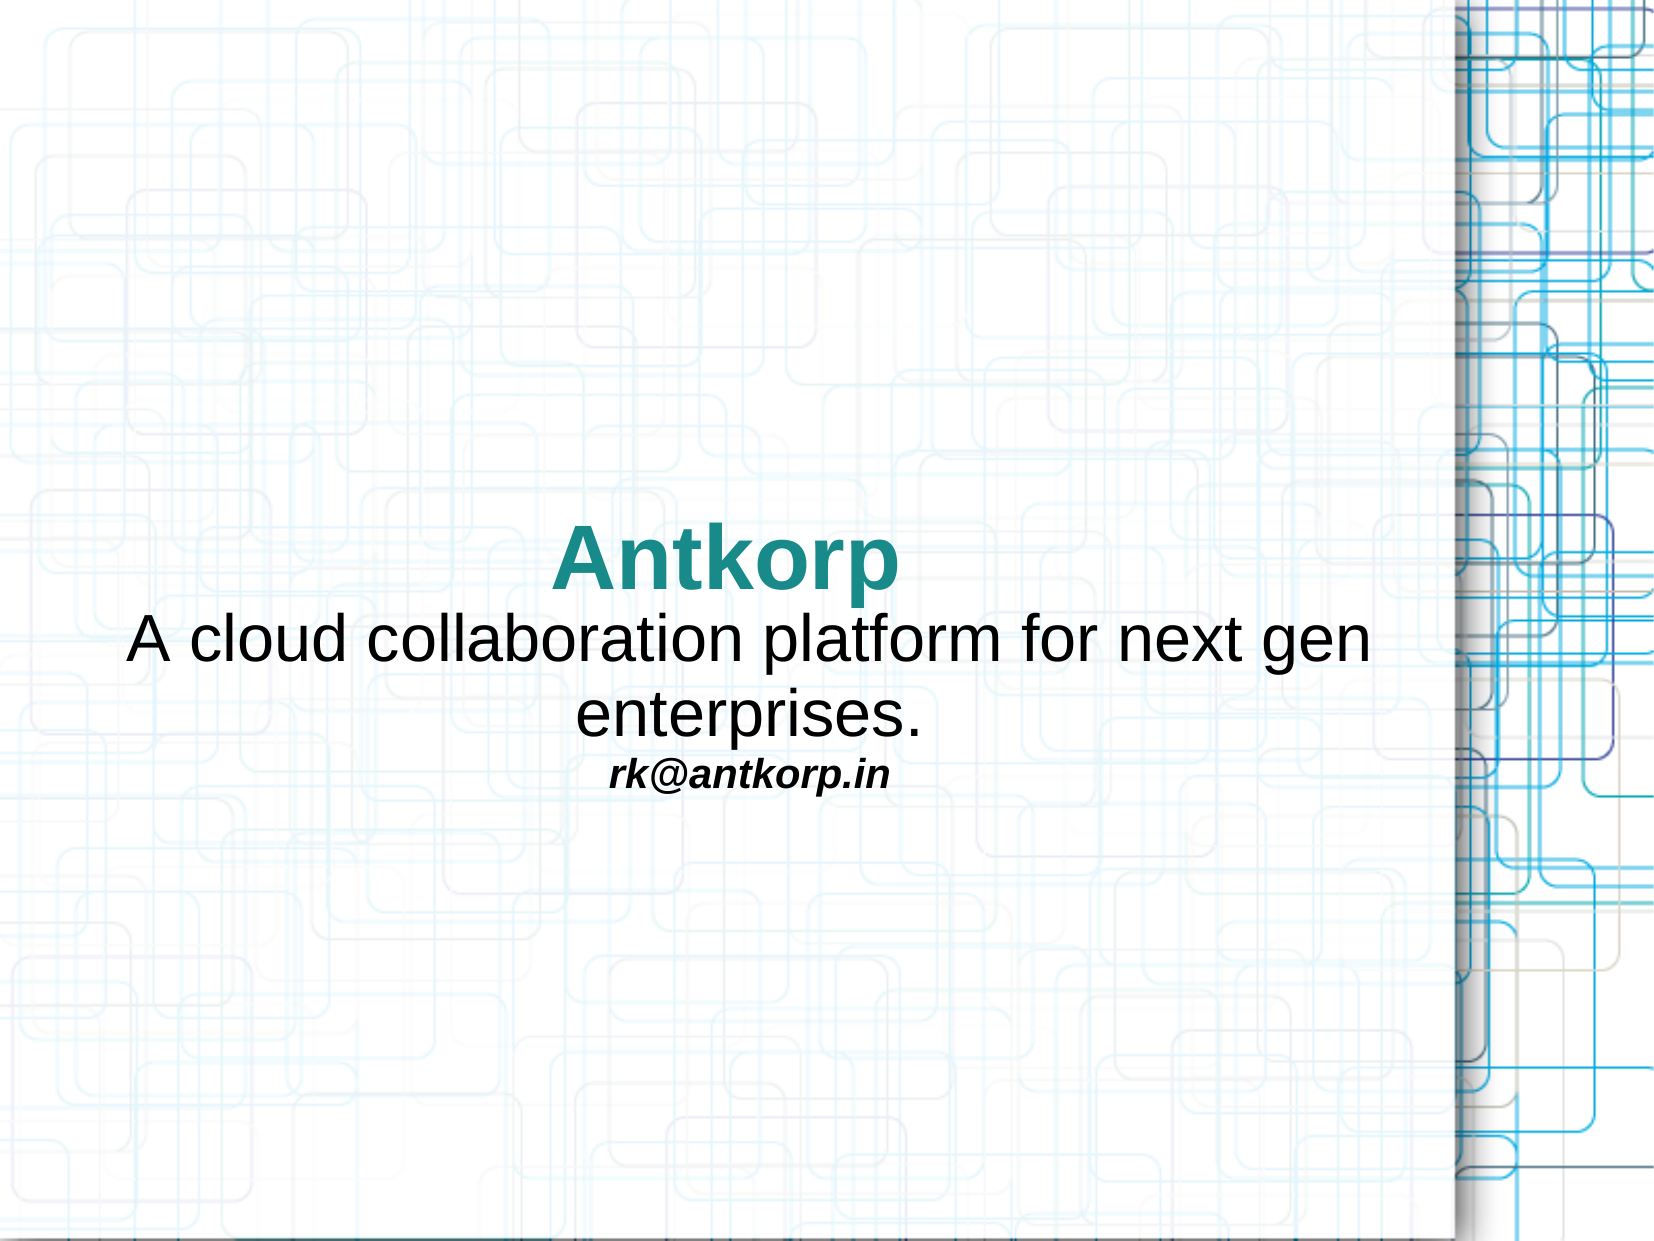

A cloud collaboration platform for next gen enterprises.
rk@antkorp.in
# Antkorp